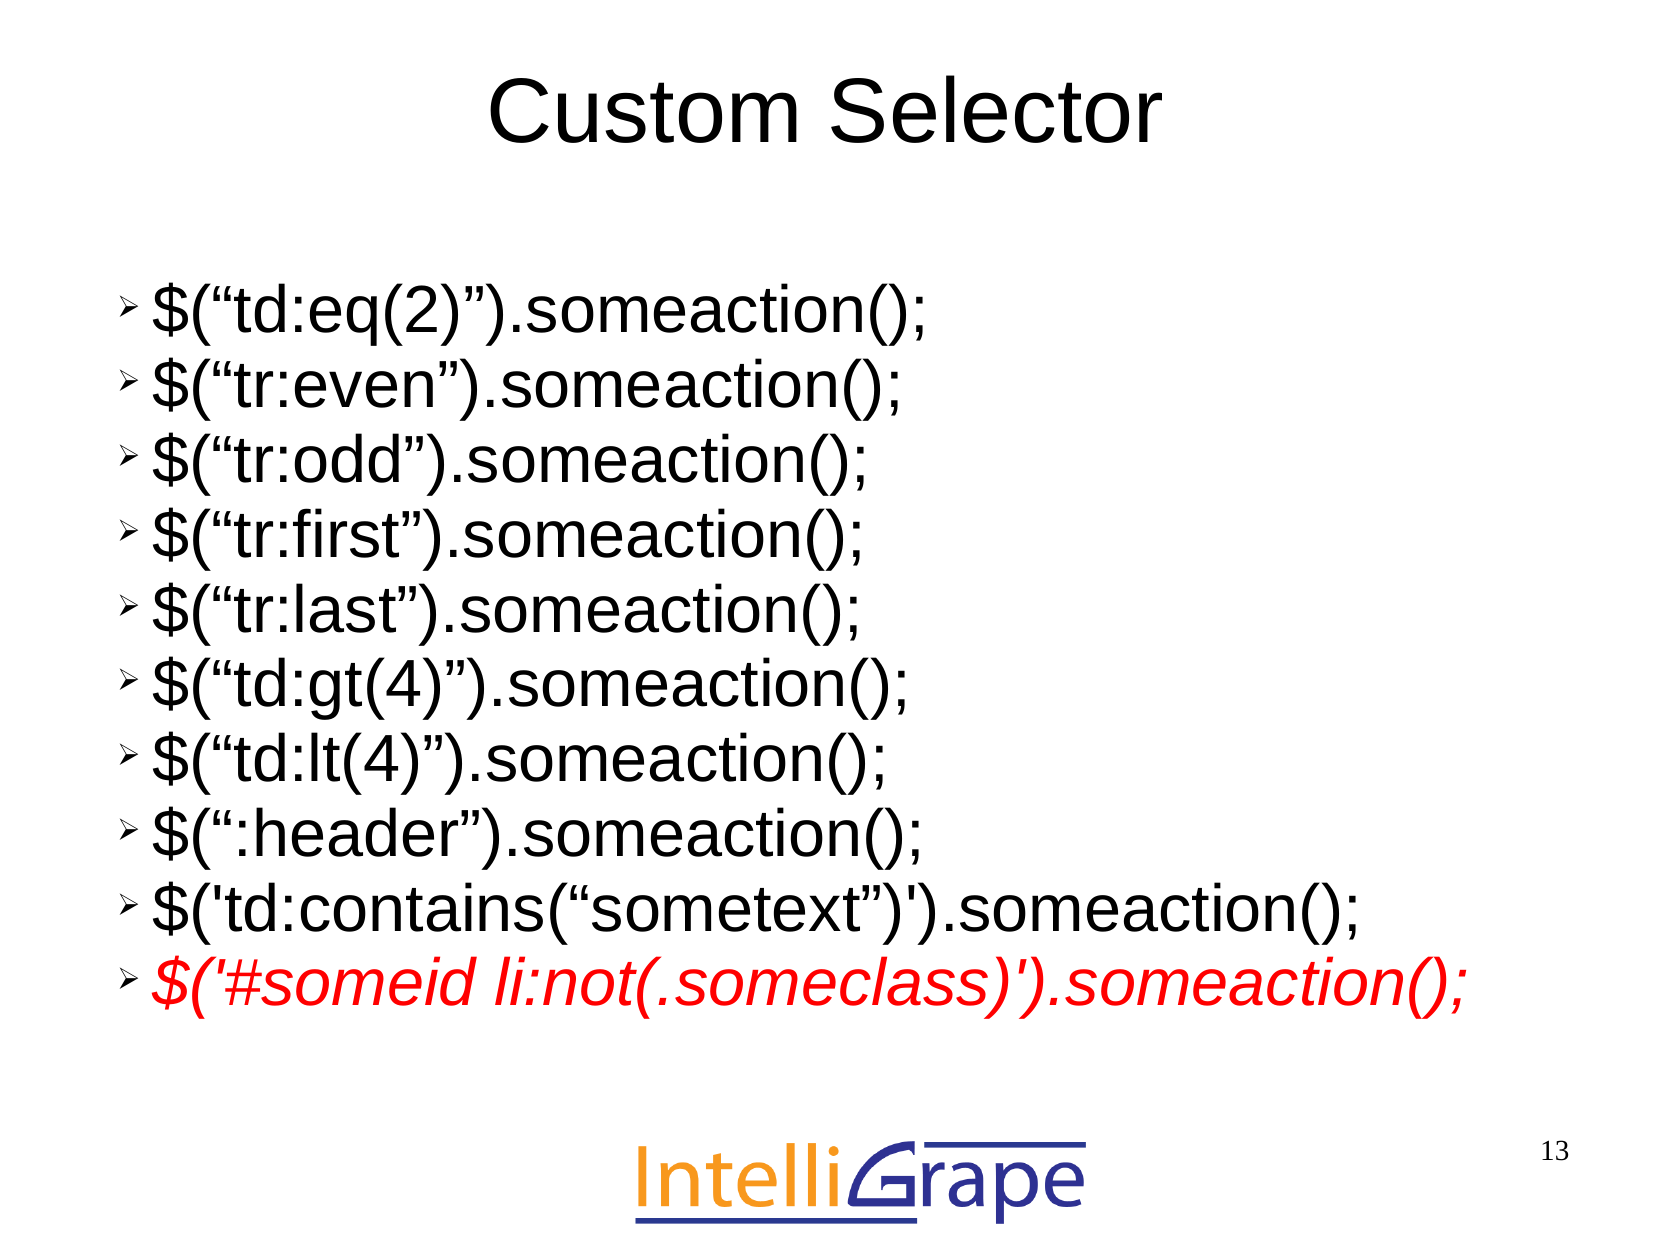

# Custom Selector
$(“td:eq(2)”).someaction();
$(“tr:even”).someaction();
$(“tr:odd”).someaction();
$(“tr:first”).someaction();
$(“tr:last”).someaction();
$(“td:gt(4)”).someaction();
$(“td:lt(4)”).someaction();
$(“:header”).someaction();
$('td:contains(“sometext”)').someaction();
$('#someid li:not(.someclass)').someaction();
13